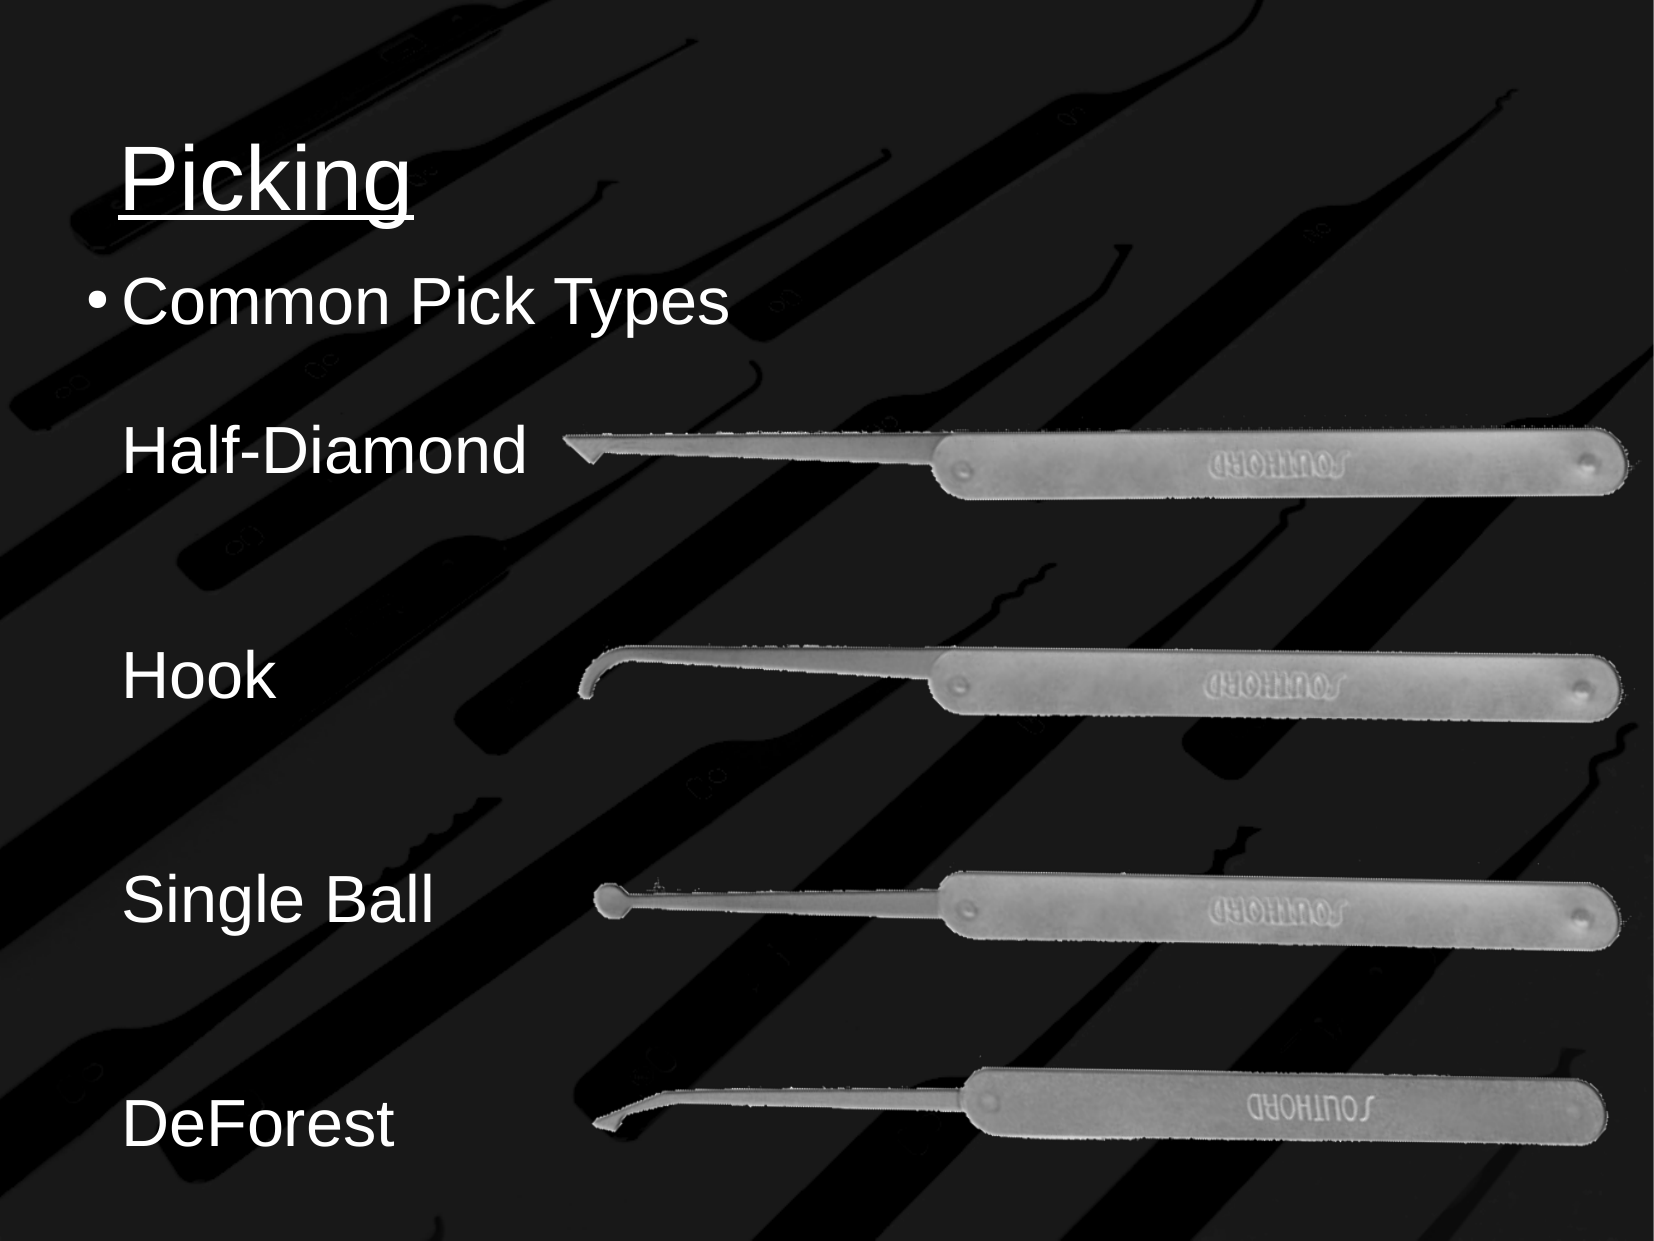

# Picking
Common Pick Types
Half-Diamond
Hook
Single Ball
DeForest